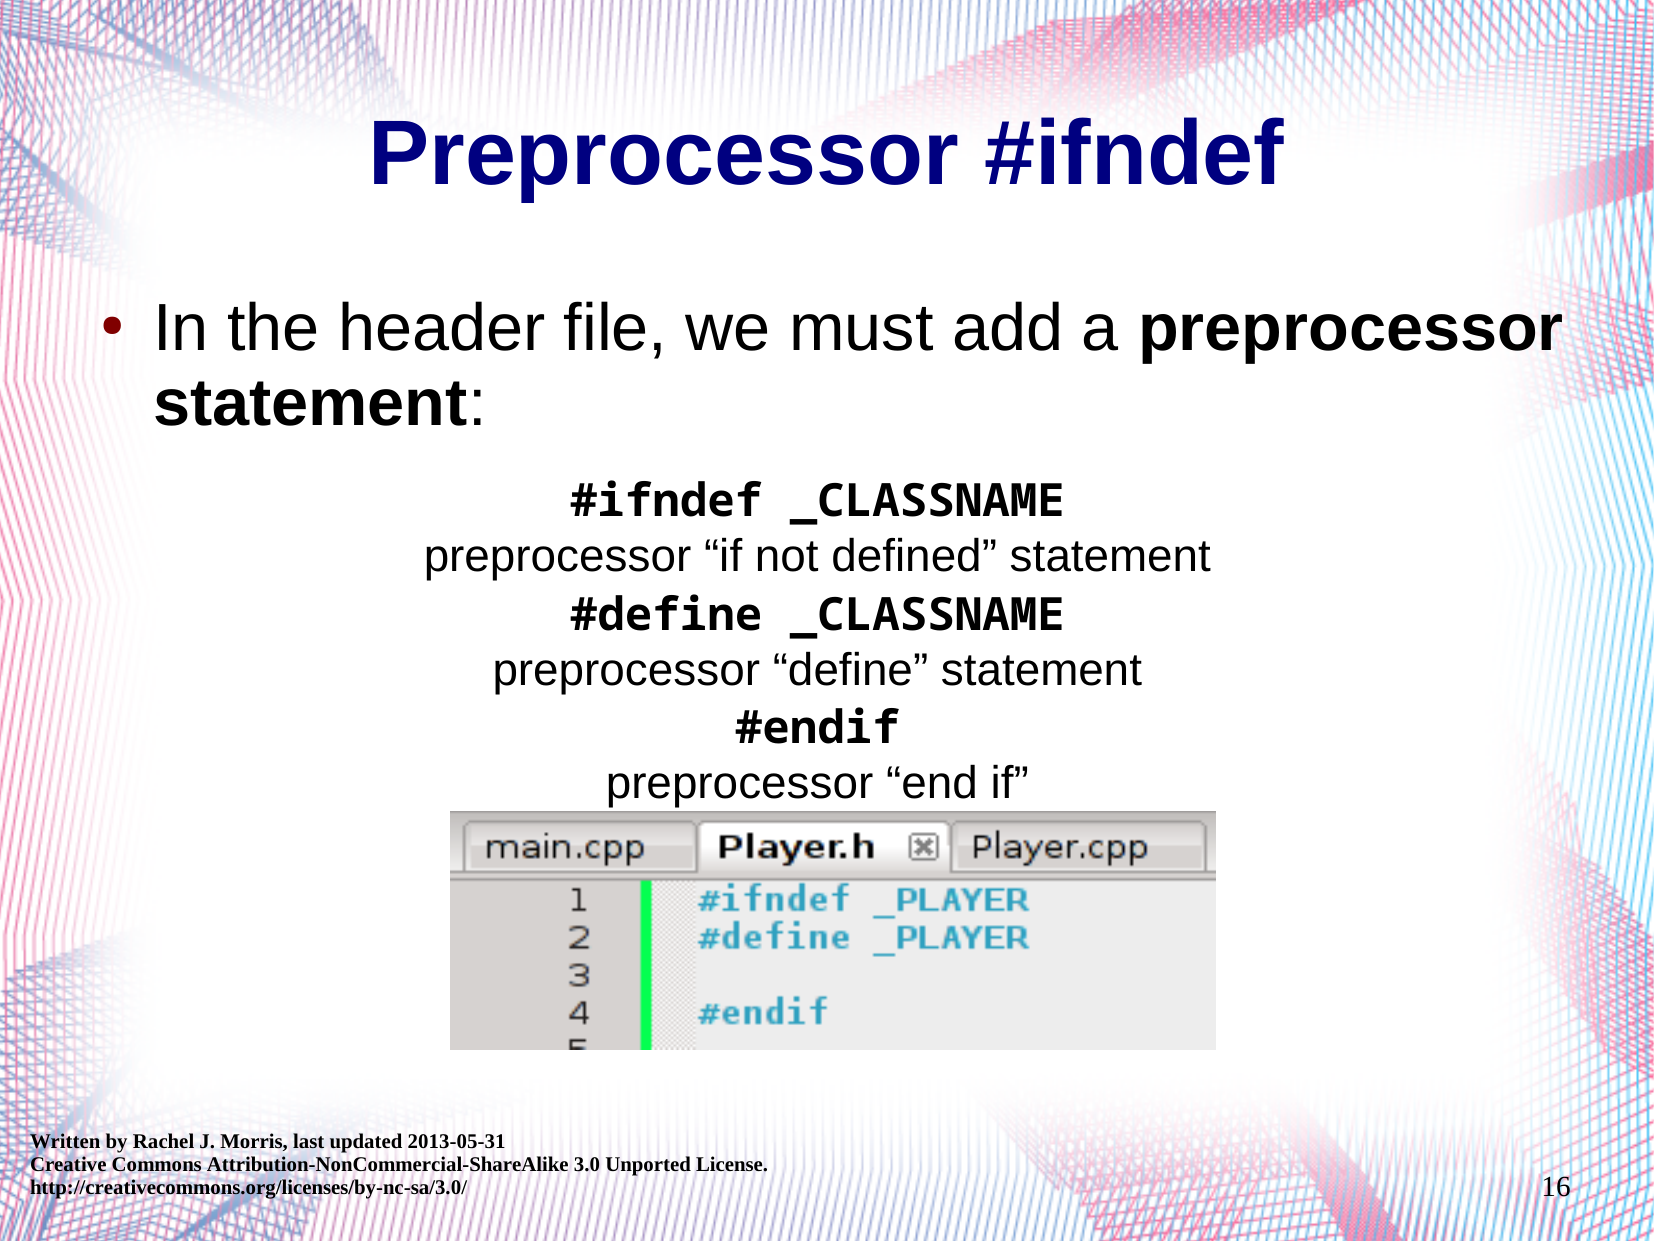

# Preprocessor #ifndef
In the header file, we must add a preprocessor statement:
#ifndef _CLASSNAME
preprocessor “if not defined” statement
#define _CLASSNAME
preprocessor “define” statement
#endif
preprocessor “end if”
16